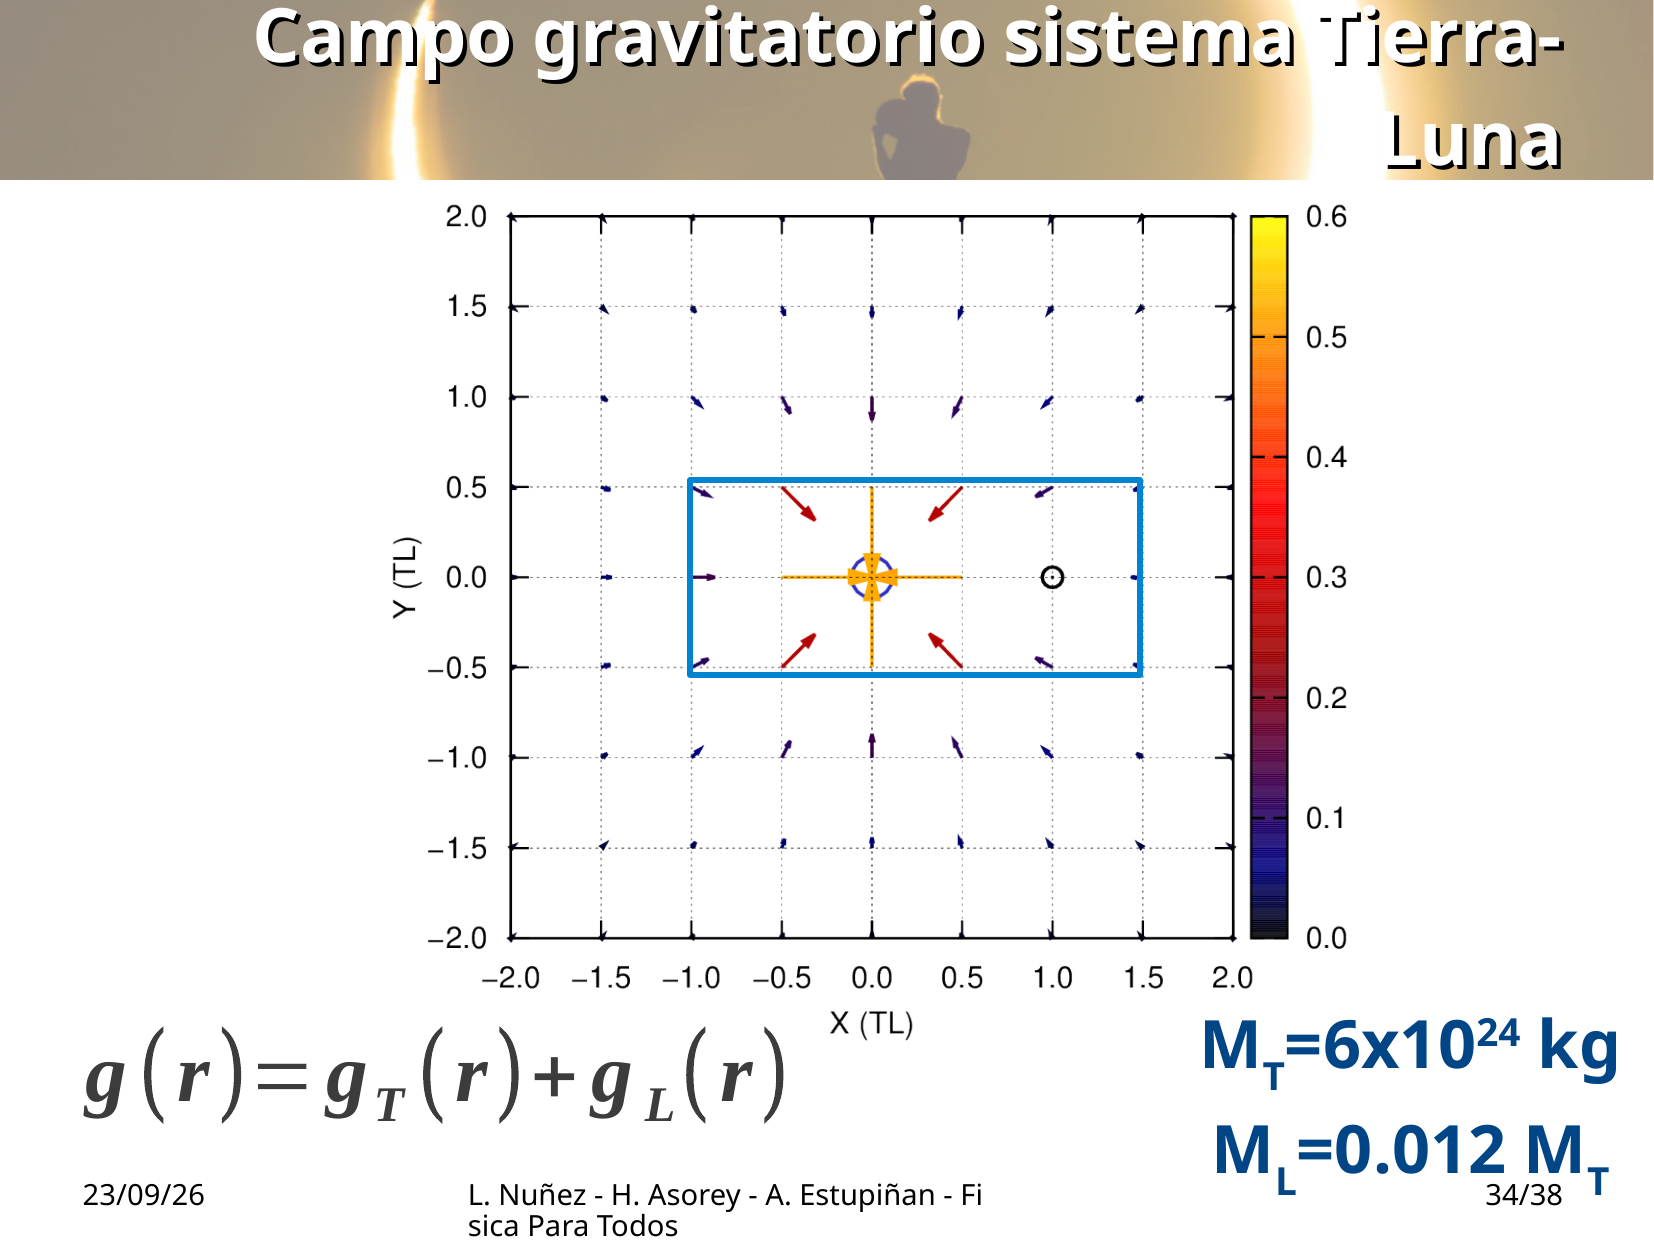

# Campo gravitatorio sistema Tierra-Luna
MT=6x1024 kg
ML=0.012 MT
L. Nuñez - H. Asorey - A. Estupiñan - Fisica Para Todos
34